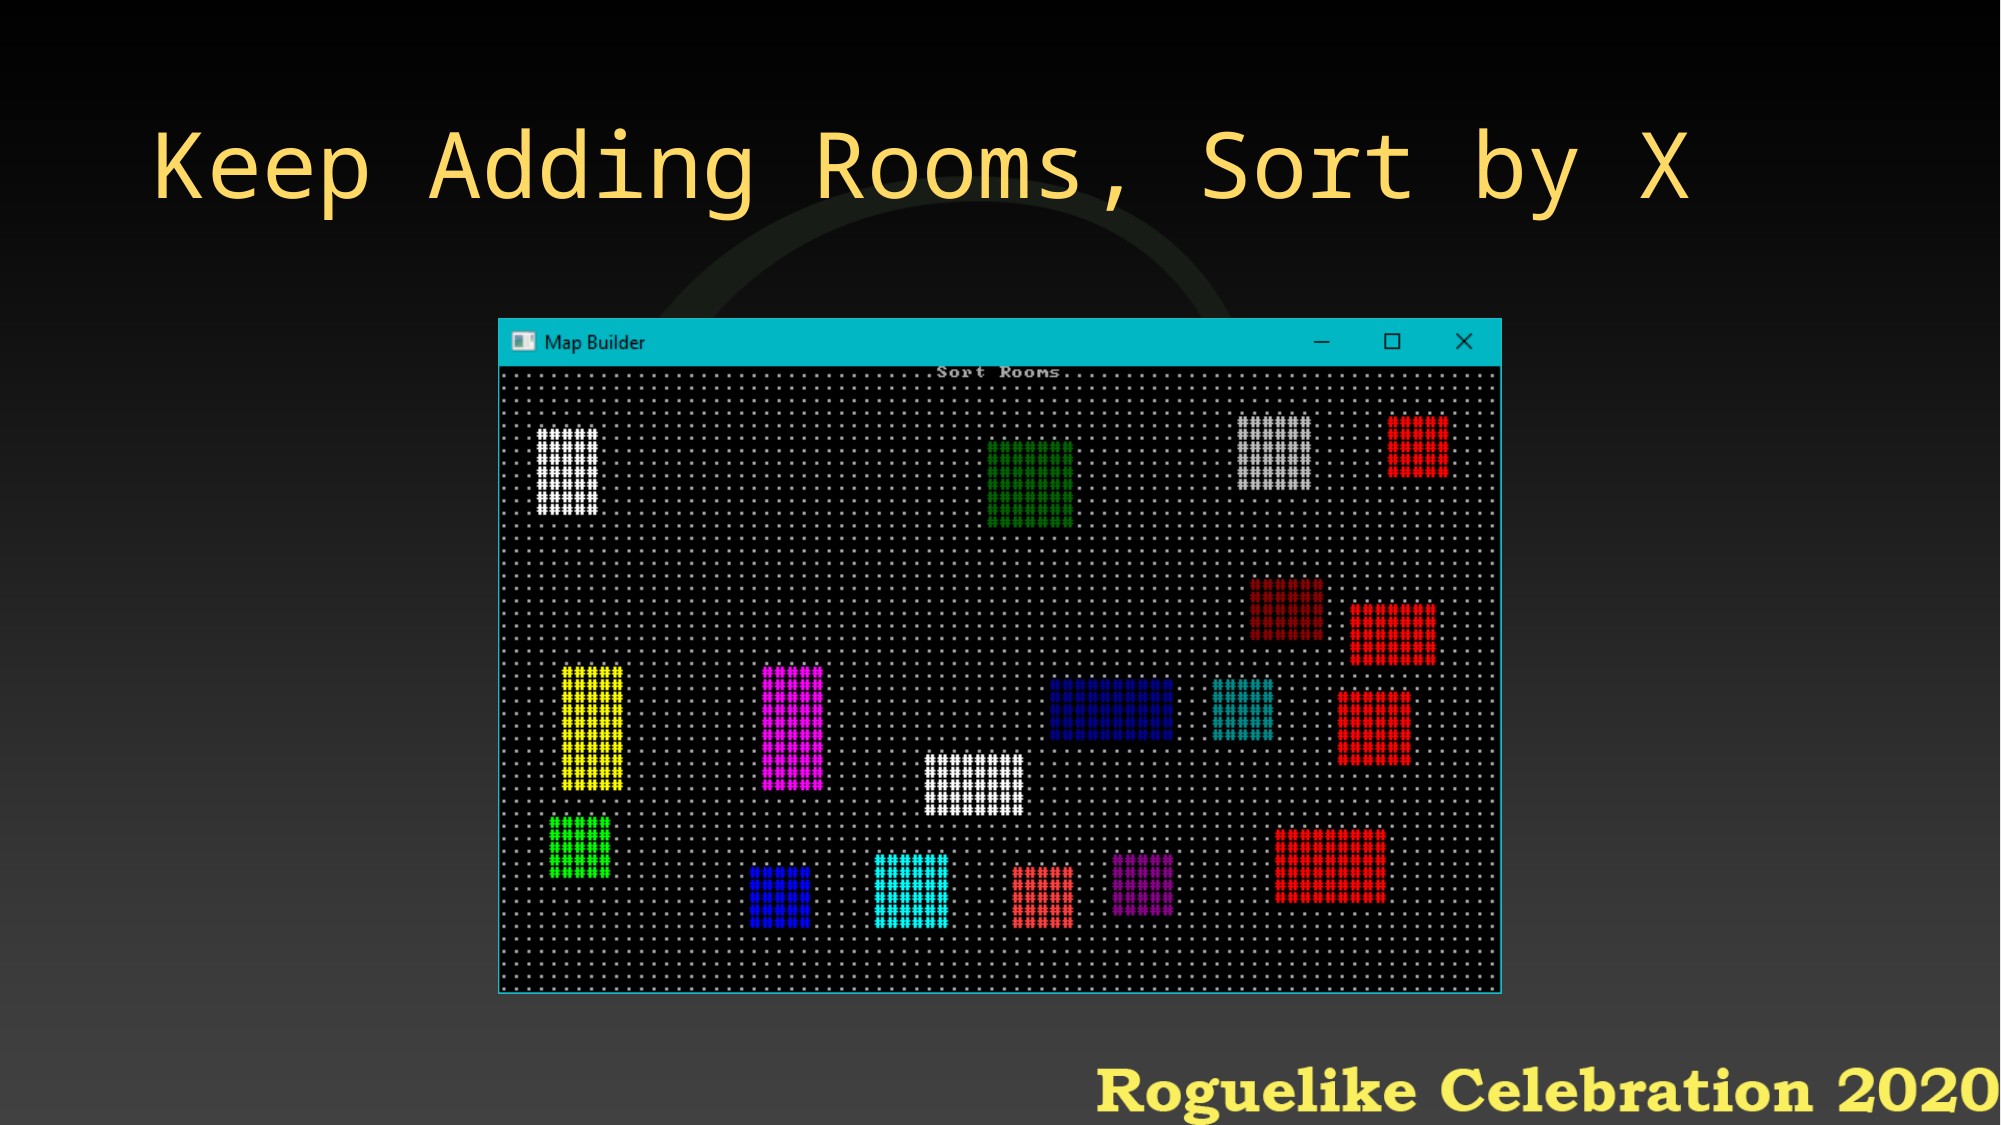

# Keep Adding Rooms, Sort by X